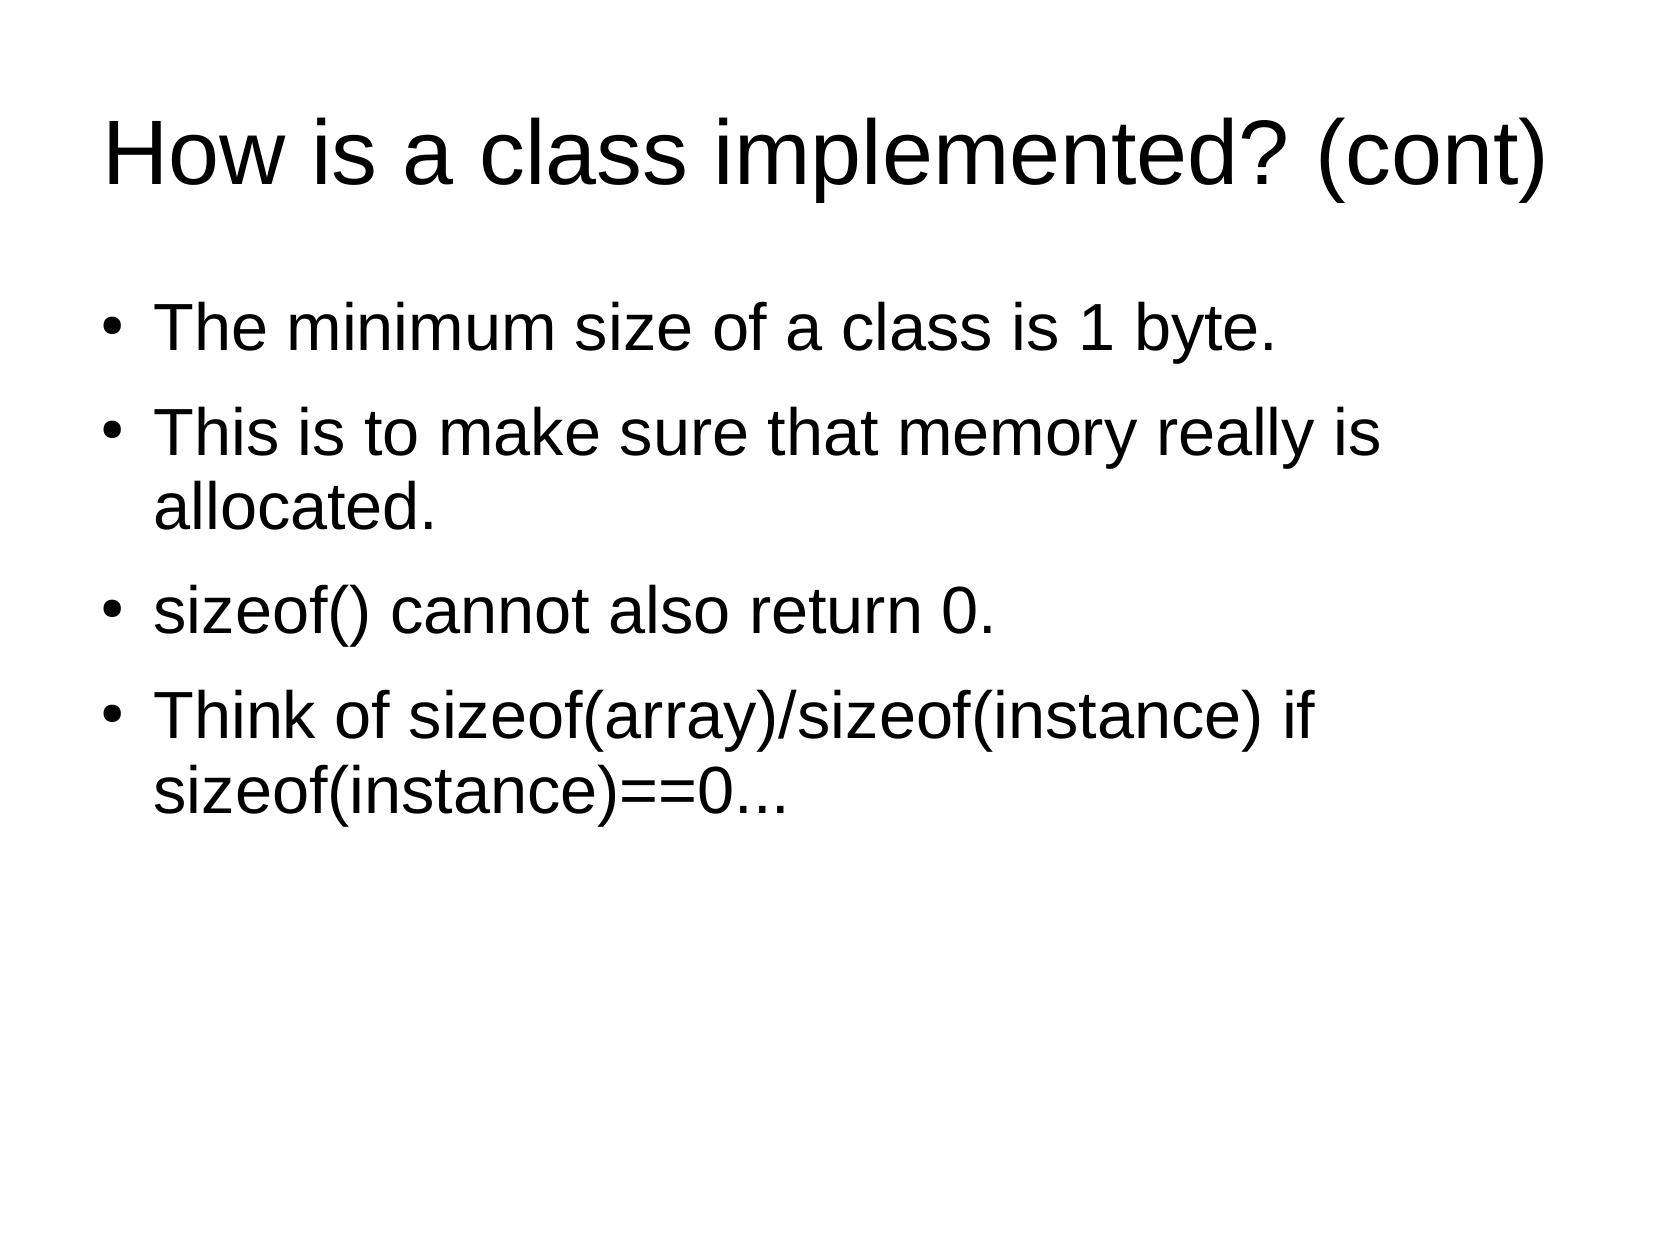

# How is a class implemented? (cont)
The minimum size of a class is 1 byte.
This is to make sure that memory really is allocated.
sizeof() cannot also return 0.
Think of sizeof(array)/sizeof(instance) if sizeof(instance)==0...